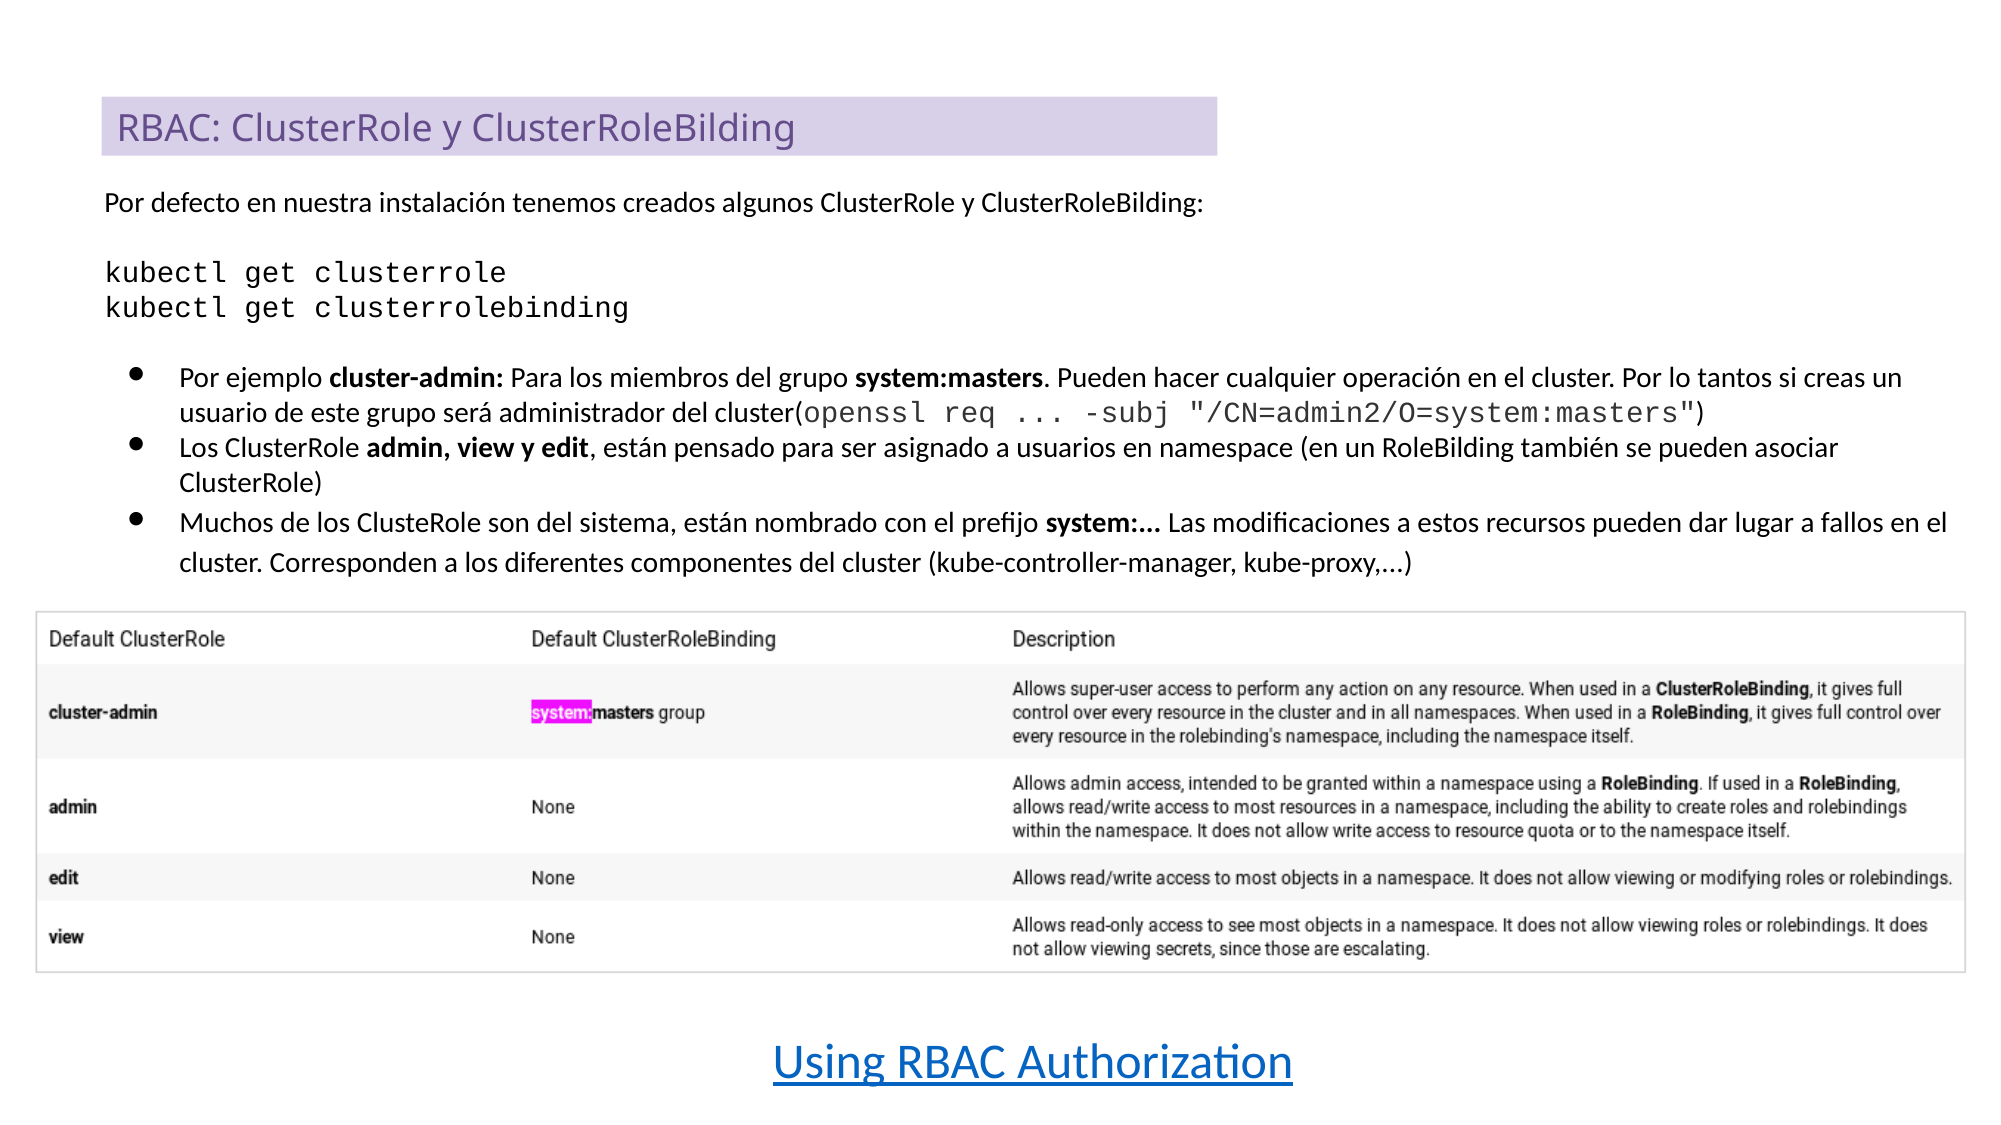

RBAC: ClusterRole y ClusterRoleBilding
Por defecto en nuestra instalación tenemos creados algunos ClusterRole y ClusterRoleBilding:
kubectl get clusterrole
kubectl get clusterrolebinding
Por ejemplo cluster-admin: Para los miembros del grupo system:masters. Pueden hacer cualquier operación en el cluster. Por lo tantos si creas un usuario de este grupo será administrador del cluster(openssl req ... -subj "/CN=admin2/O=system:masters")
Los ClusterRole admin, view y edit, están pensado para ser asignado a usuarios en namespace (en un RoleBilding también se pueden asociar ClusterRole)
Muchos de los ClusteRole son del sistema, están nombrado con el prefijo system:... Las modificaciones a estos recursos pueden dar lugar a fallos en el cluster. Corresponden a los diferentes componentes del cluster (kube-controller-manager, kube-proxy,...)
Using RBAC Authorization